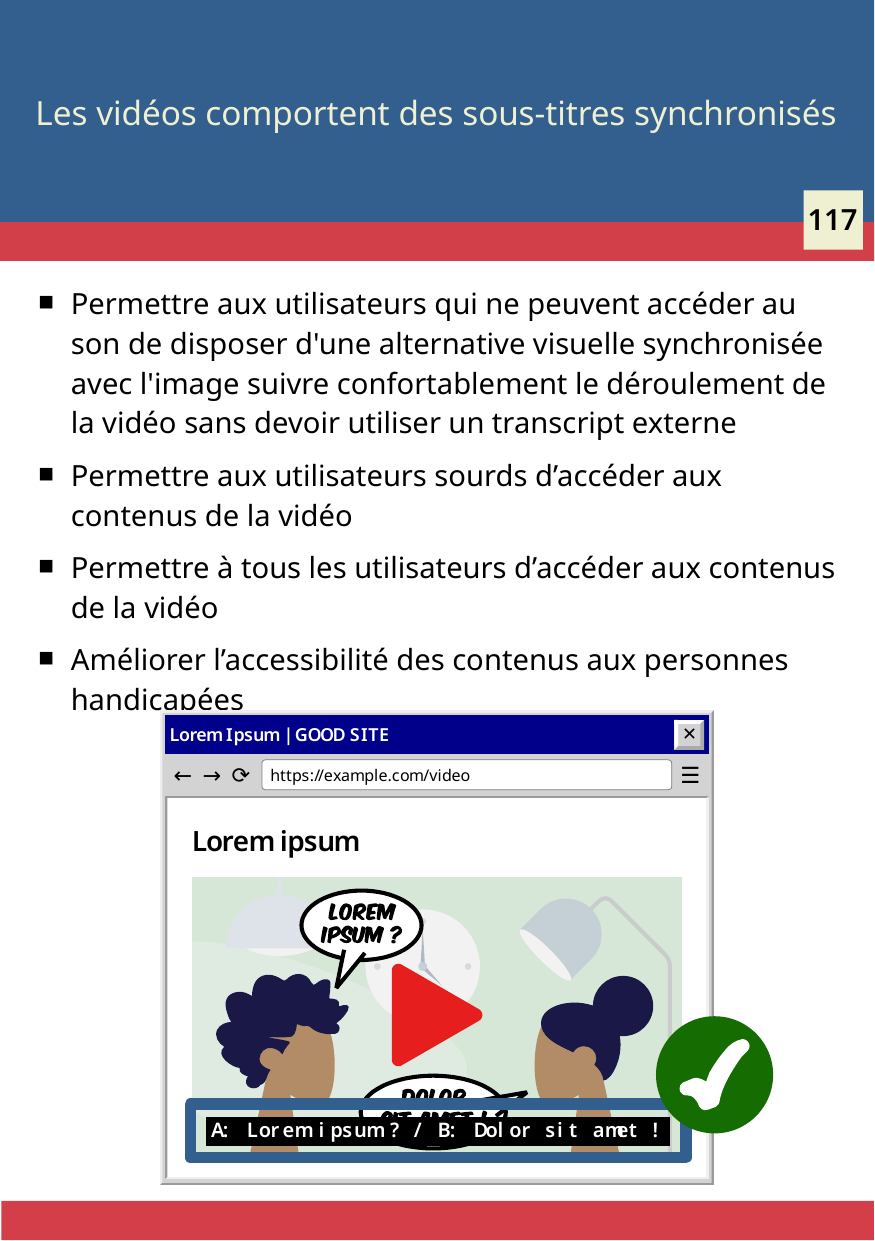

# Les vidéos comportent des sous-titres synchronisés
117
Permettre aux utilisateurs qui ne peuvent accéder au son de disposer d'une alternative visuelle synchronisée avec l'image suivre confortablement le déroulement de la vidéo sans devoir utiliser un transcript externe
Permettre aux utilisateurs sourds d’accéder aux contenus de la vidéo
Permettre à tous les utilisateurs d’accéder aux contenus de la vidéo
Améliorer l’accessibilité des contenus aux personnes handicapées